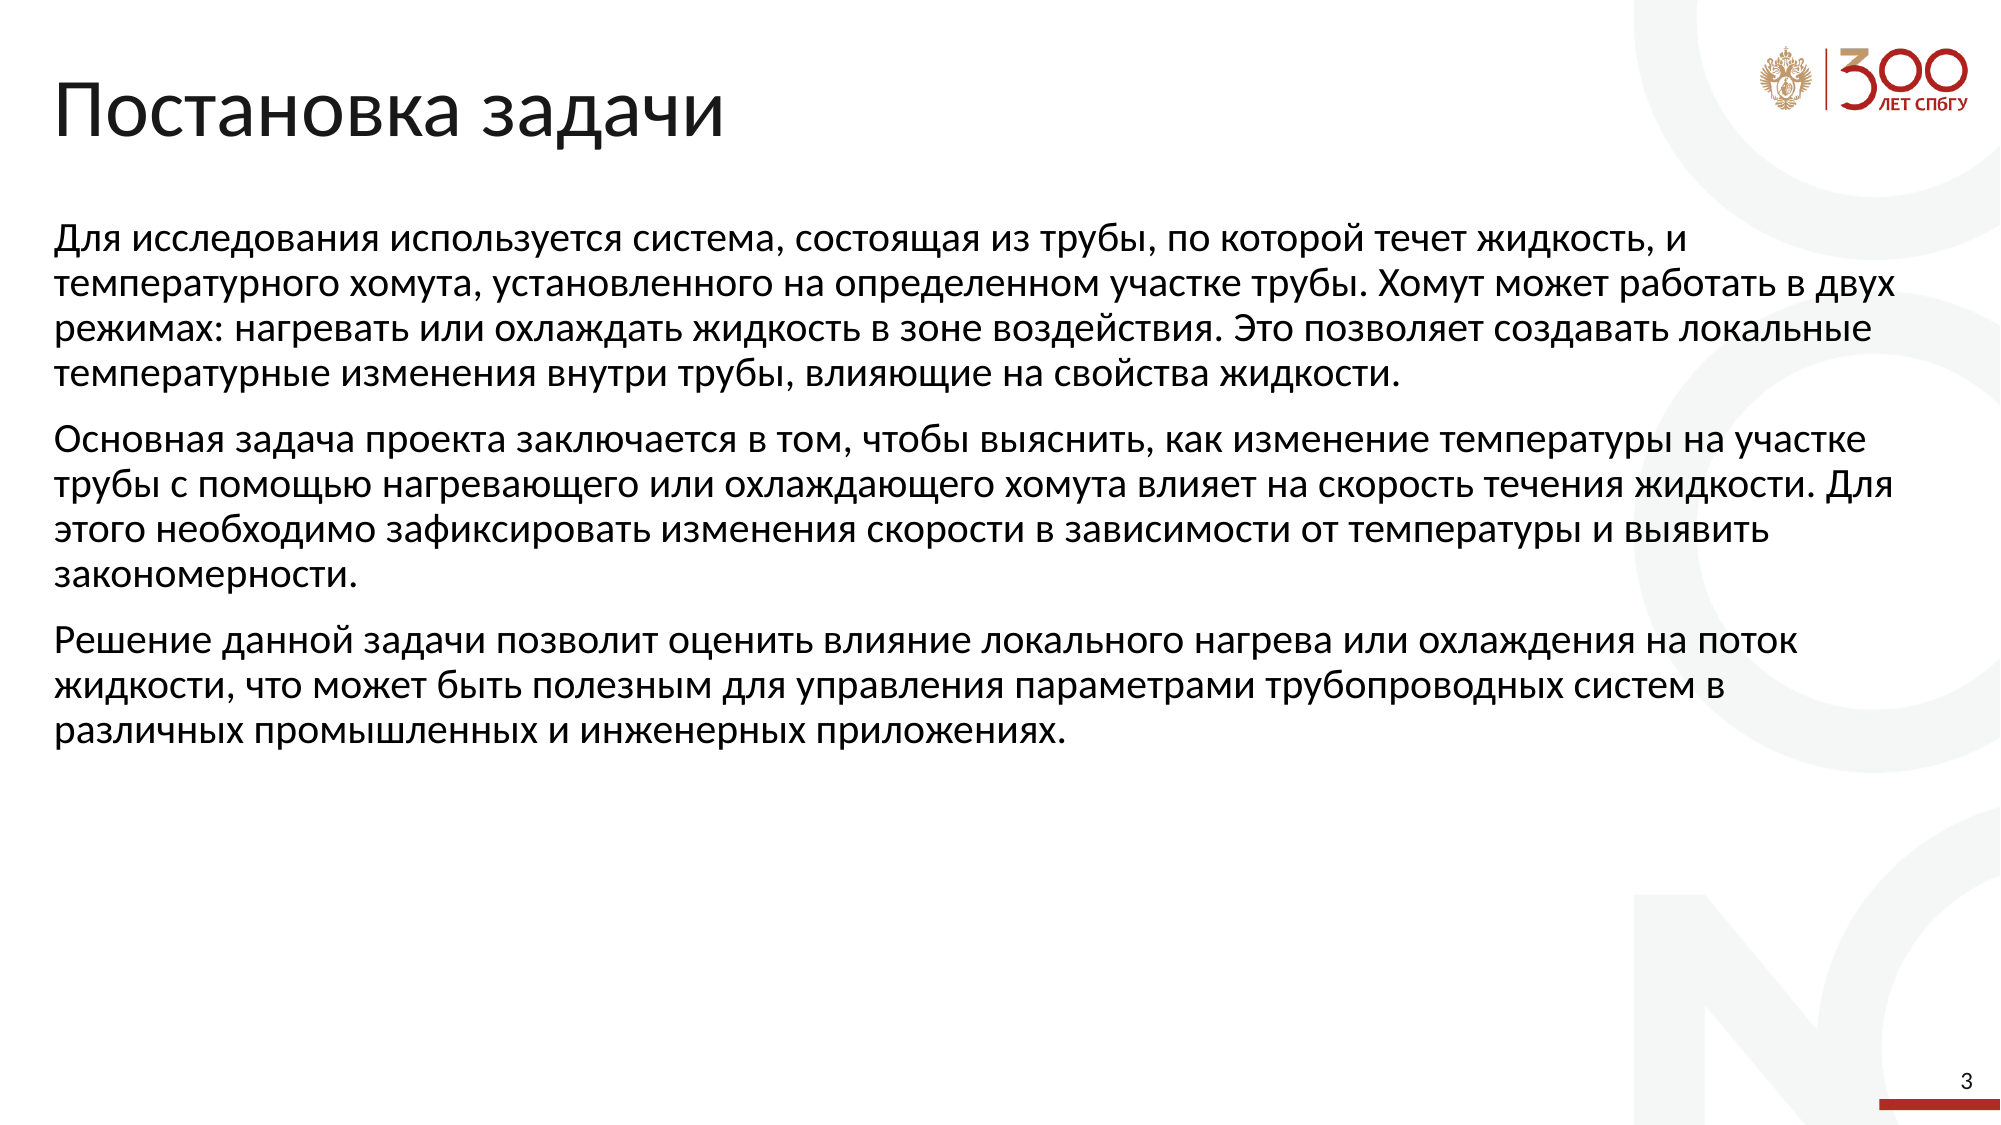

# Постановка задачи
Для исследования используется система, состоящая из трубы, по которой течет жидкость, и температурного хомута, установленного на определенном участке трубы. Хомут может работать в двух режимах: нагревать или охлаждать жидкость в зоне воздействия. Это позволяет создавать локальные температурные изменения внутри трубы, влияющие на свойства жидкости.
Основная задача проекта заключается в том, чтобы выяснить, как изменение температуры на участке трубы с помощью нагревающего или охлаждающего хомута влияет на скорость течения жидкости. Для этого необходимо зафиксировать изменения скорости в зависимости от температуры и выявить закономерности.
Решение данной задачи позволит оценить влияние локального нагрева или охлаждения на поток жидкости, что может быть полезным для управления параметрами трубопроводных систем в различных промышленных и инженерных приложениях.